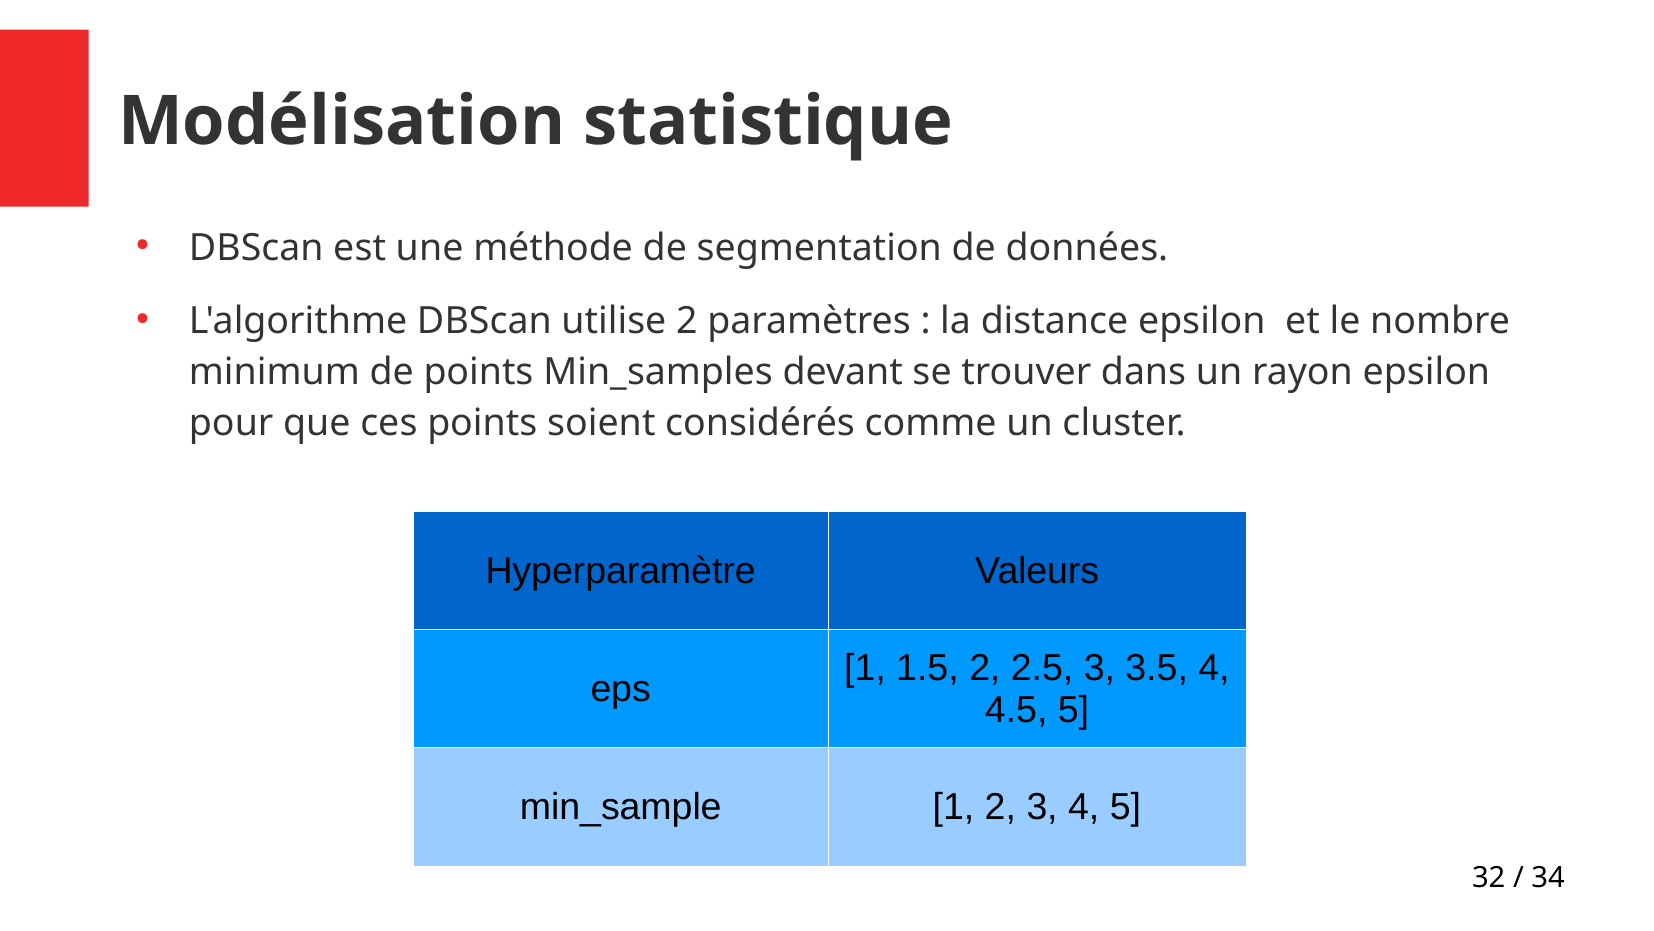

# Modélisation statistique
DBScan est une méthode de segmentation de données.
L'algorithme DBScan utilise 2 paramètres : la distance epsilon et le nombre minimum de points Min_samples devant se trouver dans un rayon epsilon pour que ces points soient considérés comme un cluster.
| Hyperparamètre | Valeurs |
| --- | --- |
| eps | [1, 1.5, 2, 2.5, 3, 3.5, 4, 4.5, 5] |
| min\_sample | [1, 2, 3, 4, 5] |
32